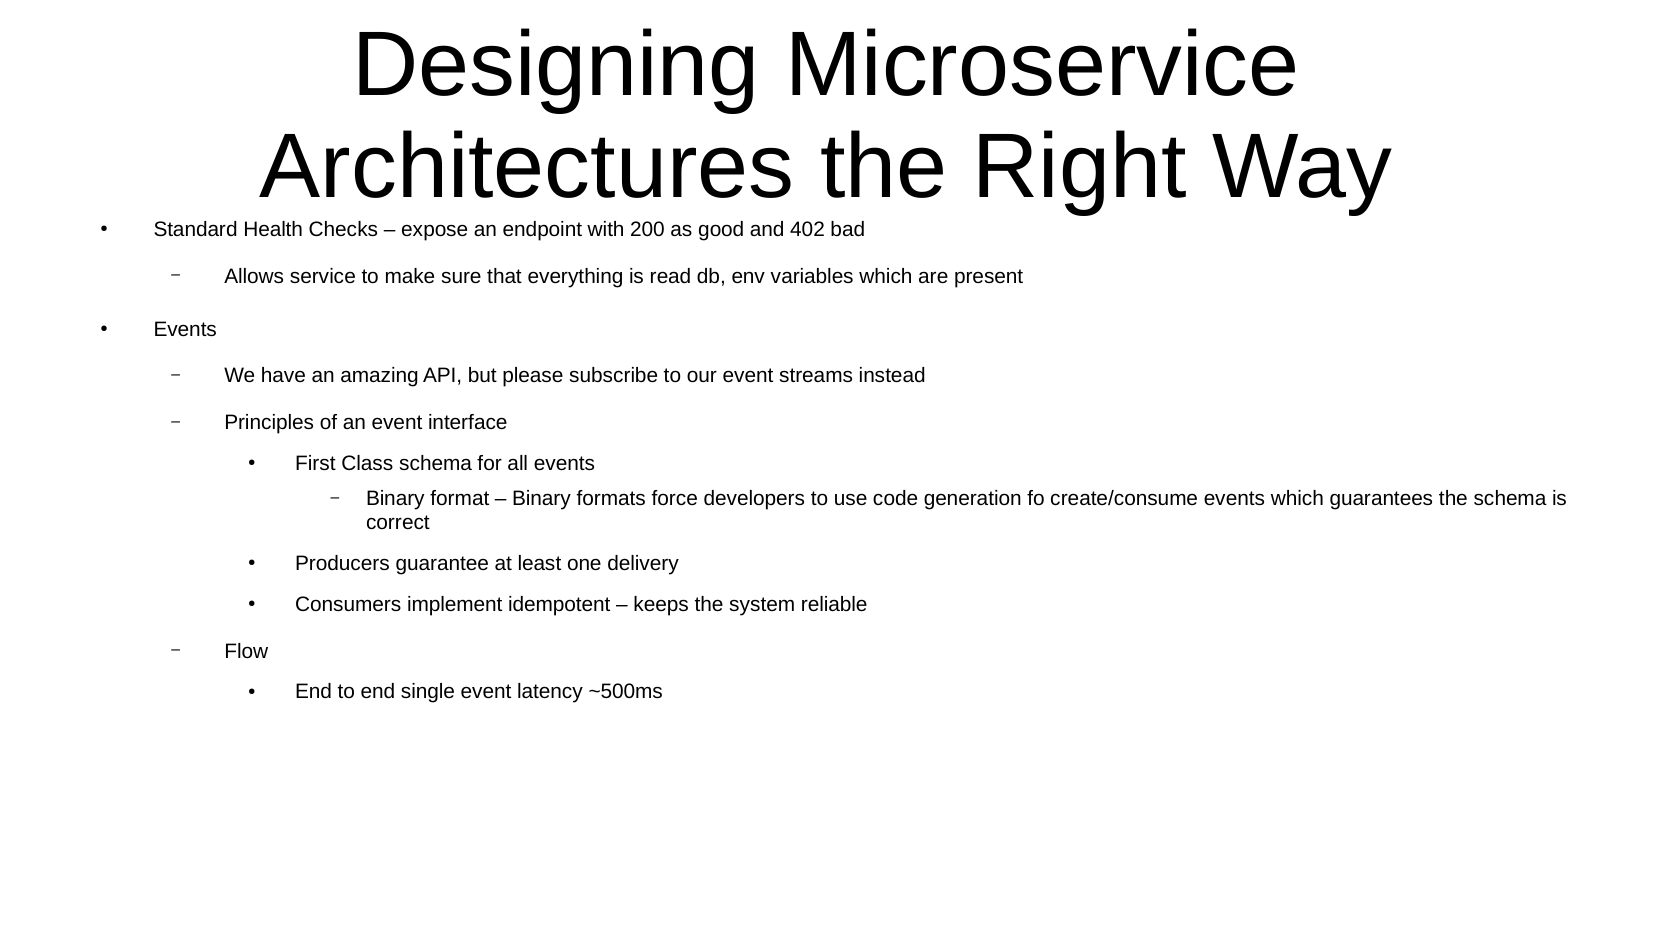

# Designing Microservice Architectures the Right Way
Standard Health Checks – expose an endpoint with 200 as good and 402 bad
Allows service to make sure that everything is read db, env variables which are present
Events
We have an amazing API, but please subscribe to our event streams instead
Principles of an event interface
First Class schema for all events
Binary format – Binary formats force developers to use code generation fo create/consume events which guarantees the schema is correct
Producers guarantee at least one delivery
Consumers implement idempotent – keeps the system reliable
Flow
End to end single event latency ~500ms